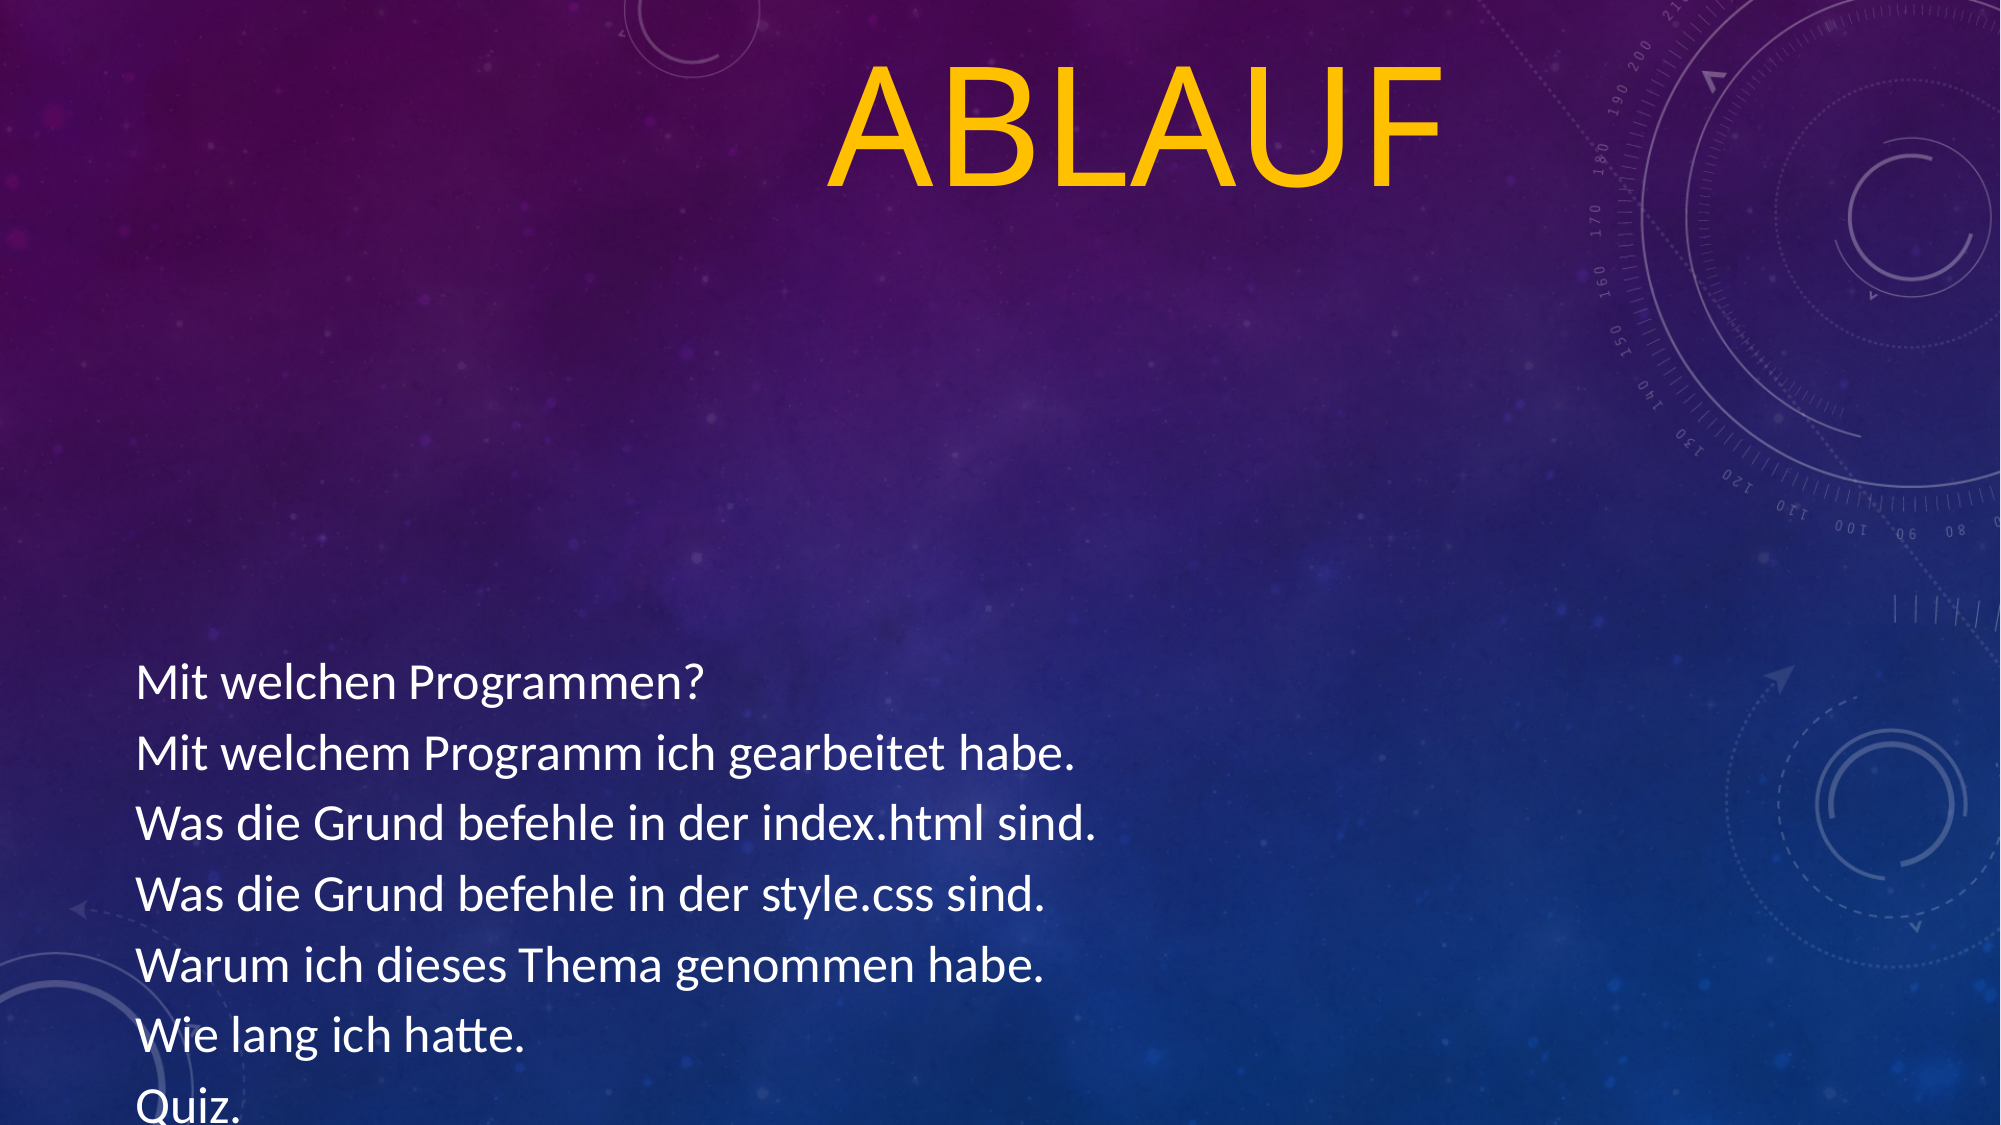

# Ablauf
 Mit welchen Programmen?
 Mit welchem Programm ich gearbeitet habe.
 Was die Grund befehle in der index.html sind.
 Was die Grund befehle in der style.css sind.
 Warum ich dieses Thema genommen habe.
 Wie lang ich hatte.
 Quiz.
 ENDE.